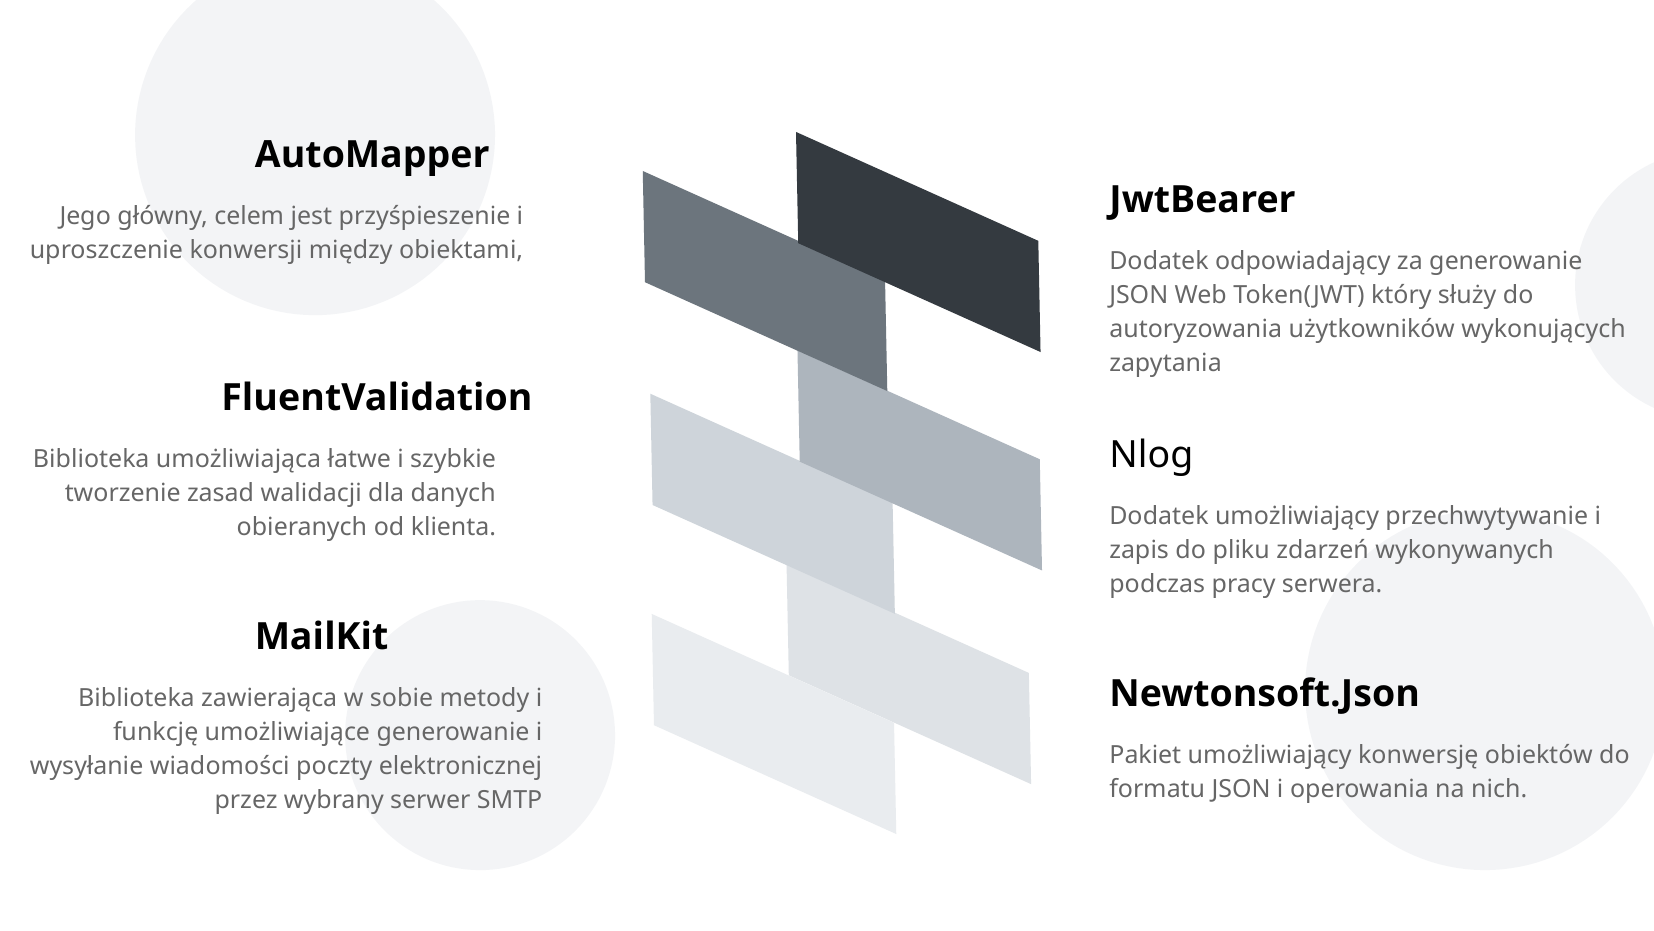

AutoMapper
JwtBearer
Jego główny, celem jest przyśpieszenie i uproszczenie konwersji między obiektami,
Dodatek odpowiadający za generowanie JSON Web Token(JWT) który służy do autoryzowania użytkowników wykonujących zapytania
FluentValidation
Nlog
Biblioteka umożliwiająca łatwe i szybkie tworzenie zasad walidacji dla danych obieranych od klienta.
Dodatek umożliwiający przechwytywanie i zapis do pliku zdarzeń wykonywanych podczas pracy serwera.
MailKit
Newtonsoft.Json
Biblioteka zawierająca w sobie metody i funkcję umożliwiające generowanie i wysyłanie wiadomości poczty elektronicznej przez wybrany serwer SMTP
Pakiet umożliwiający konwersję obiektów do formatu JSON i operowania na nich.